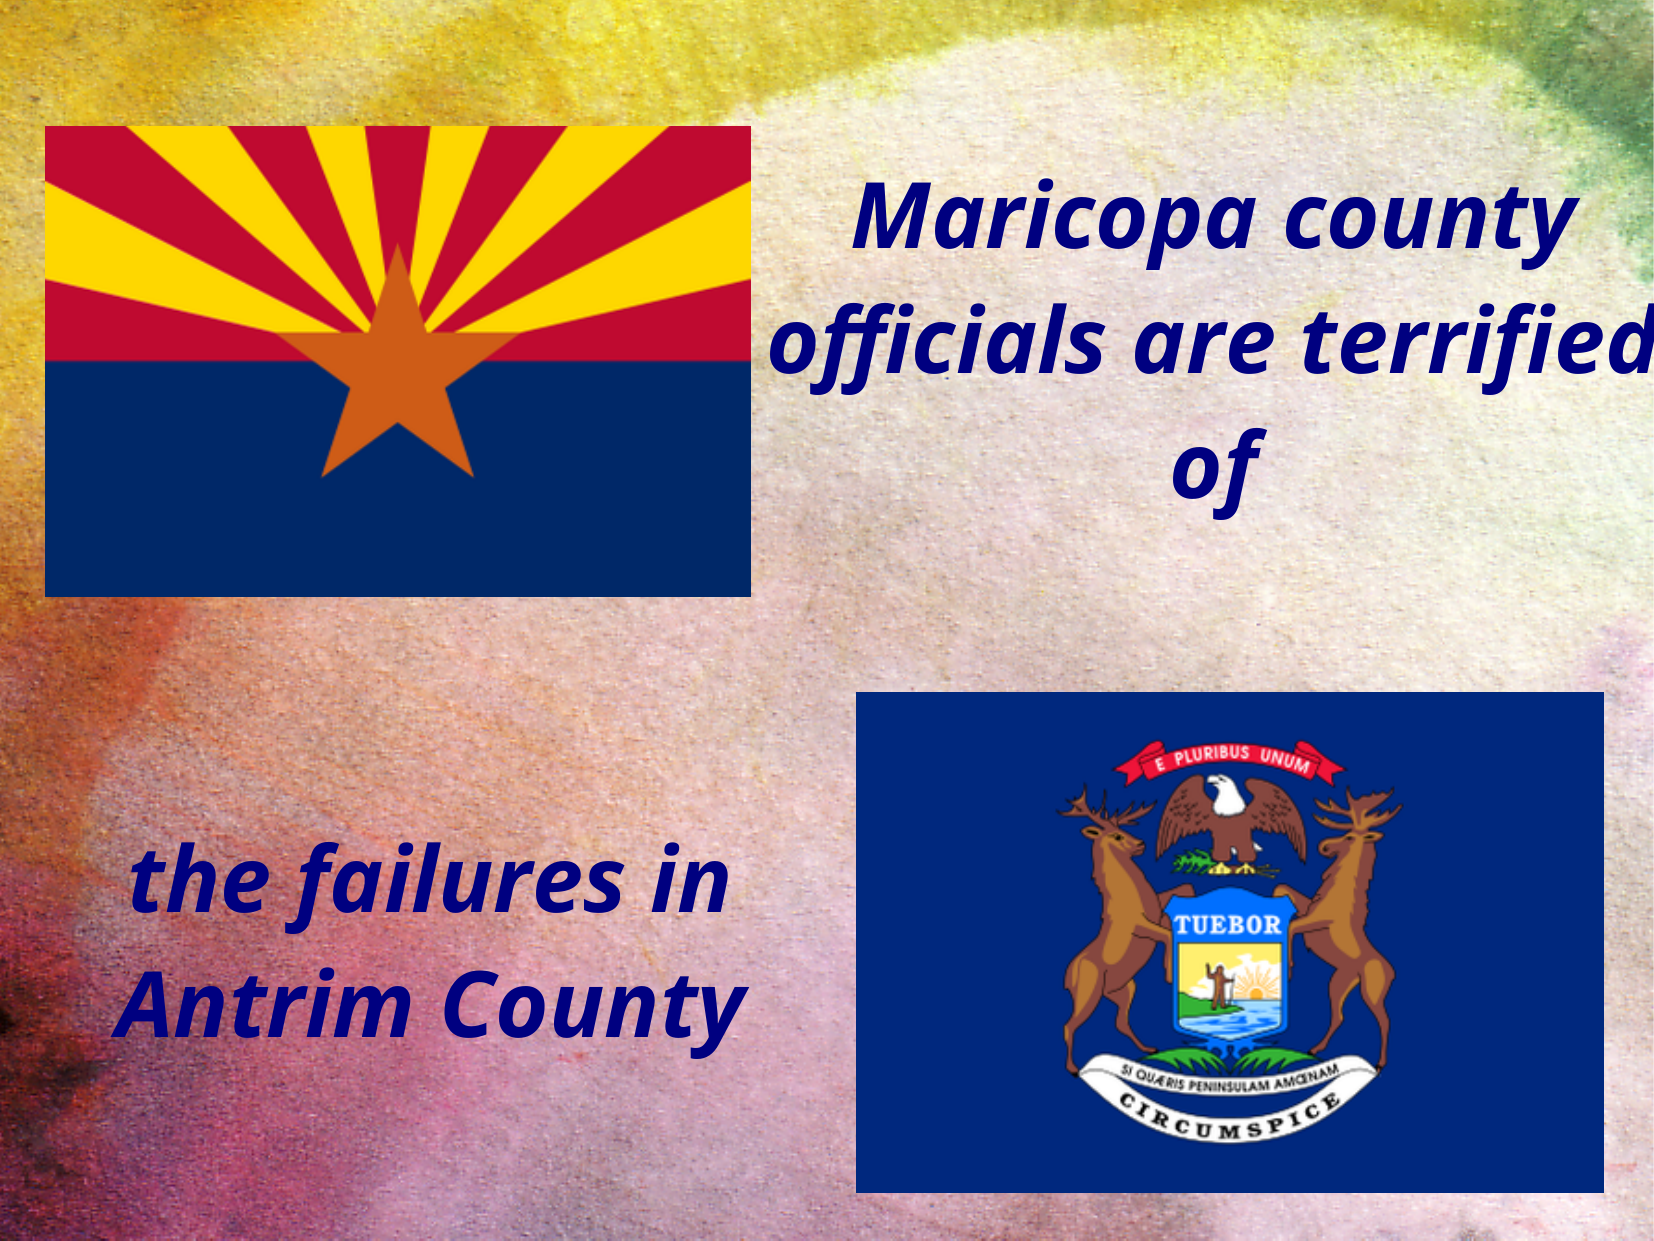

Maricopa county
officials are terrified of
# the failures in Antrim County